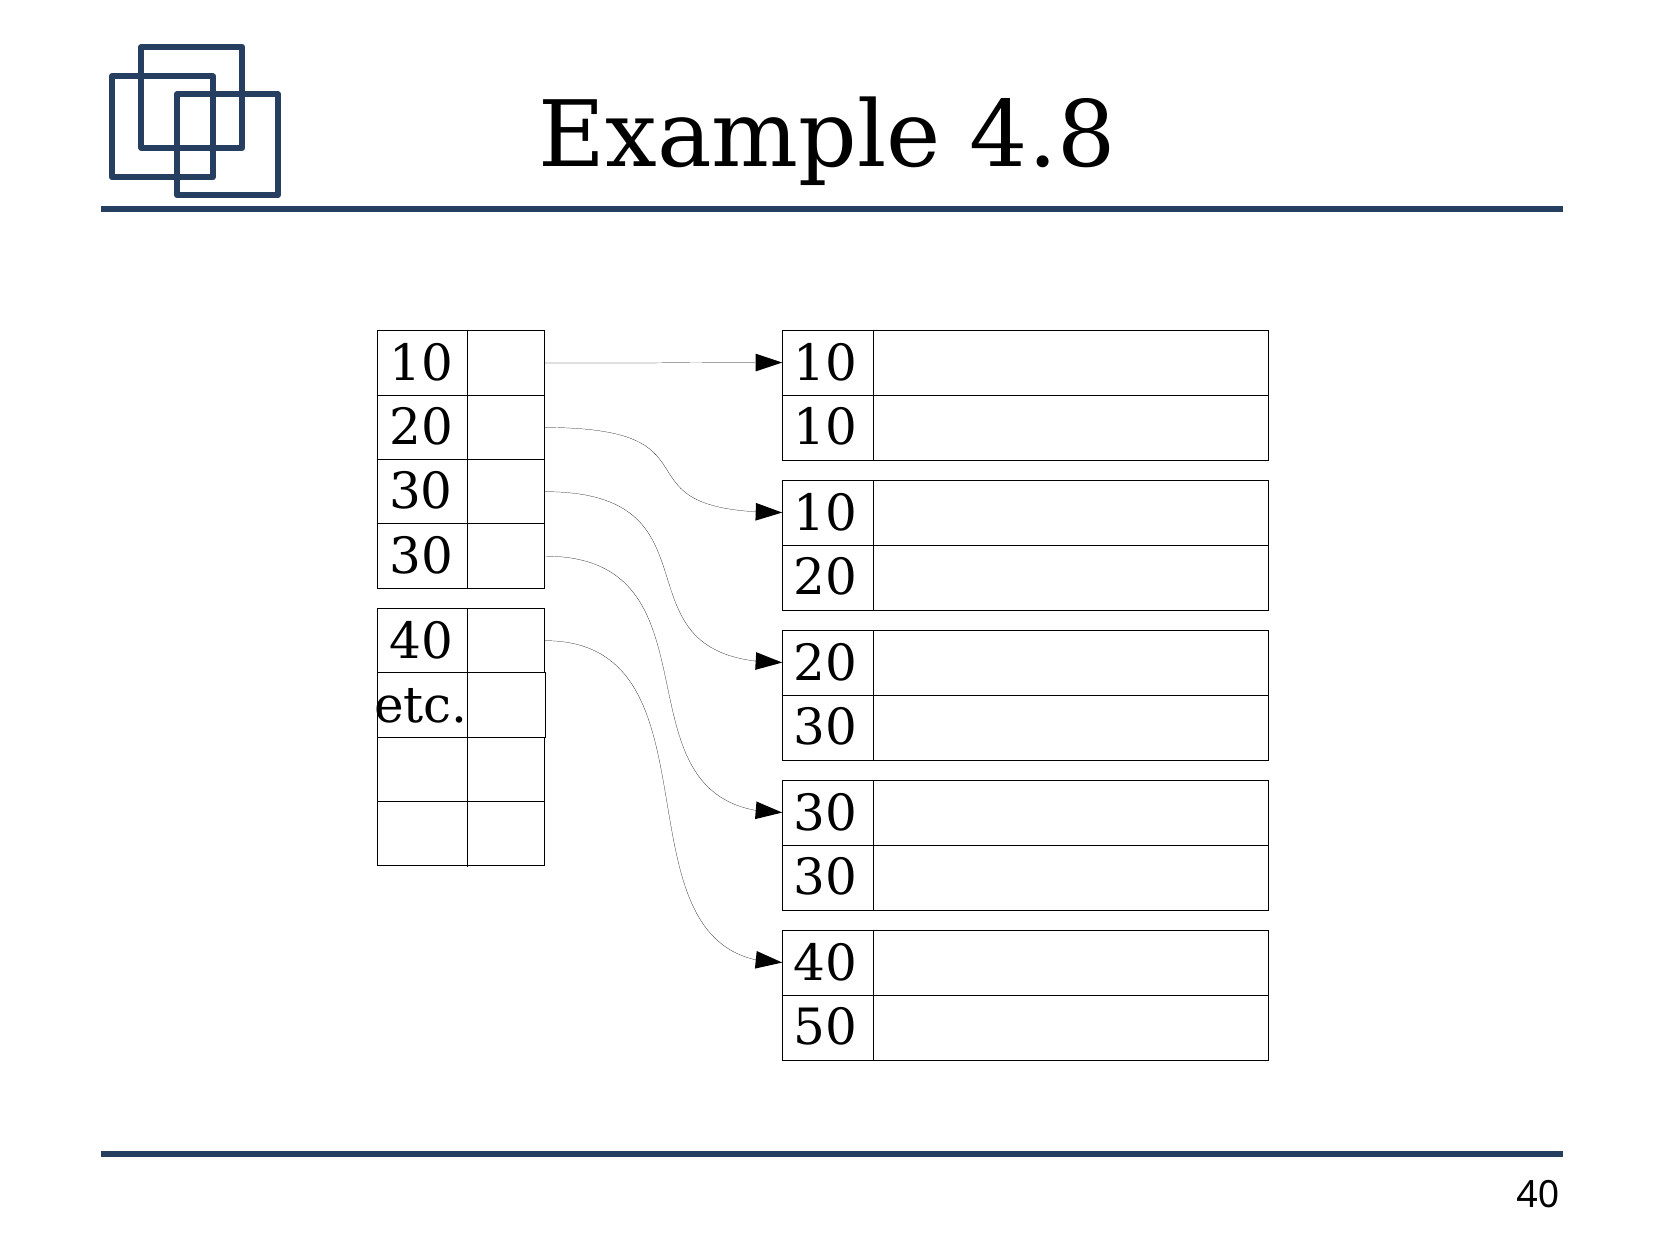

# Example 4.8
10
10
10
20
30
10
30
20
40
20
etc.
30
30
30
40
50